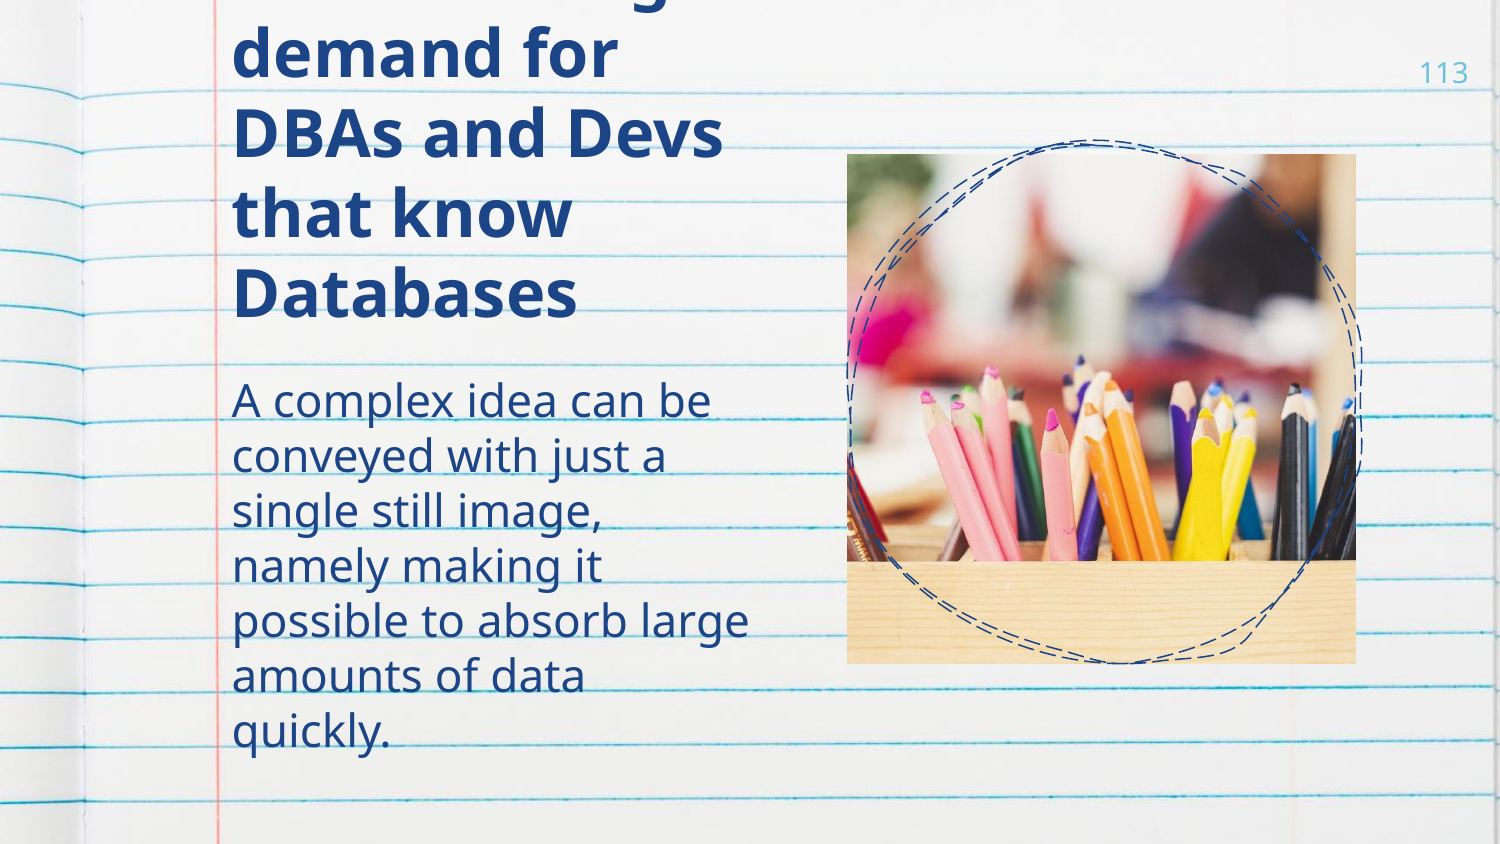

# There is a big demand for DBAs and Devs that know Databases
A complex idea can be conveyed with just a single still image, namely making it possible to absorb large amounts of data quickly.